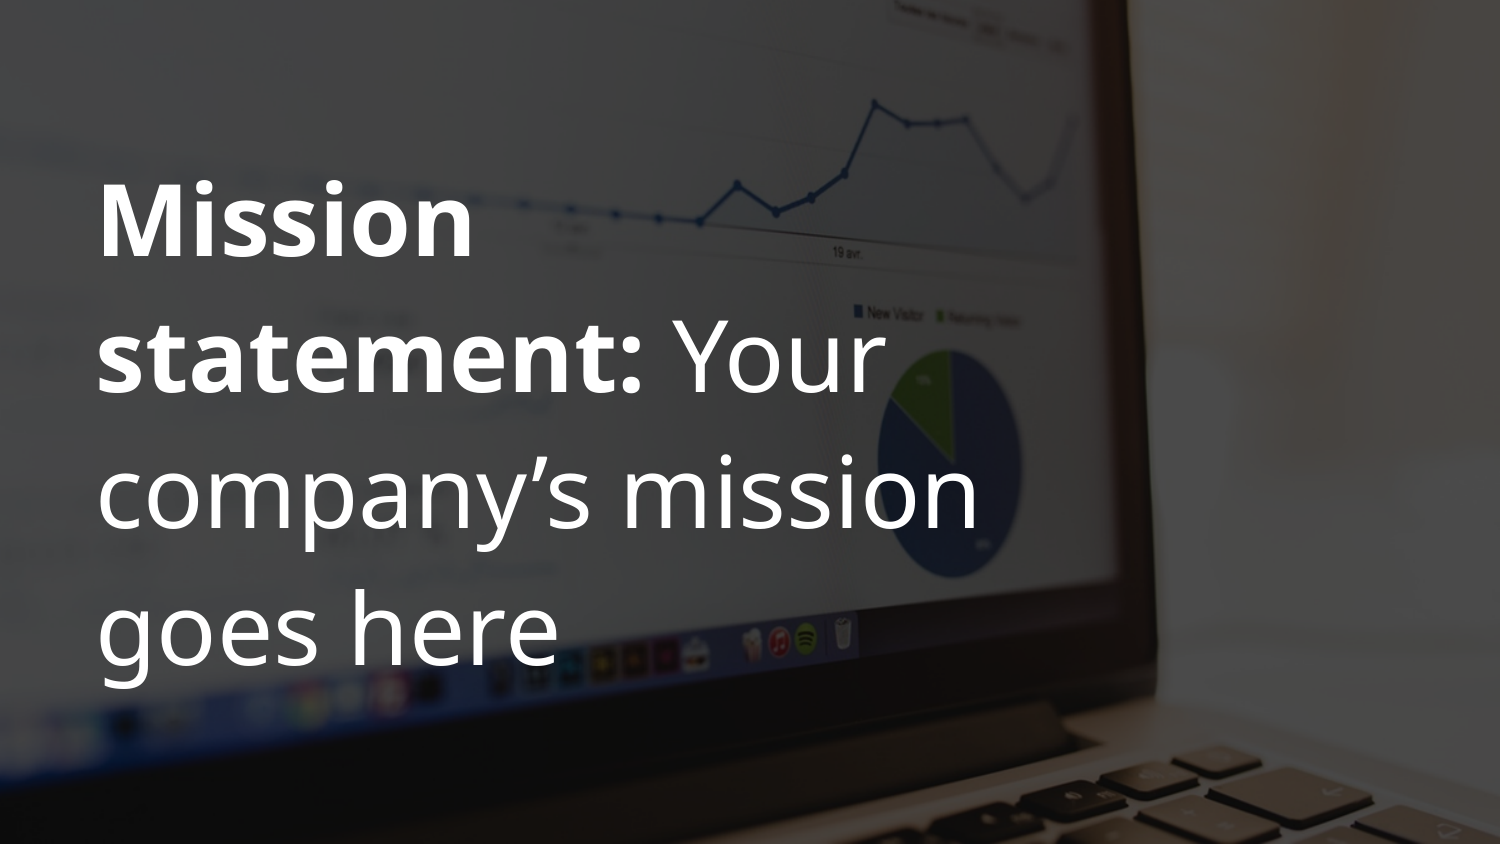

# Mission statement: Your company’s mission goes here